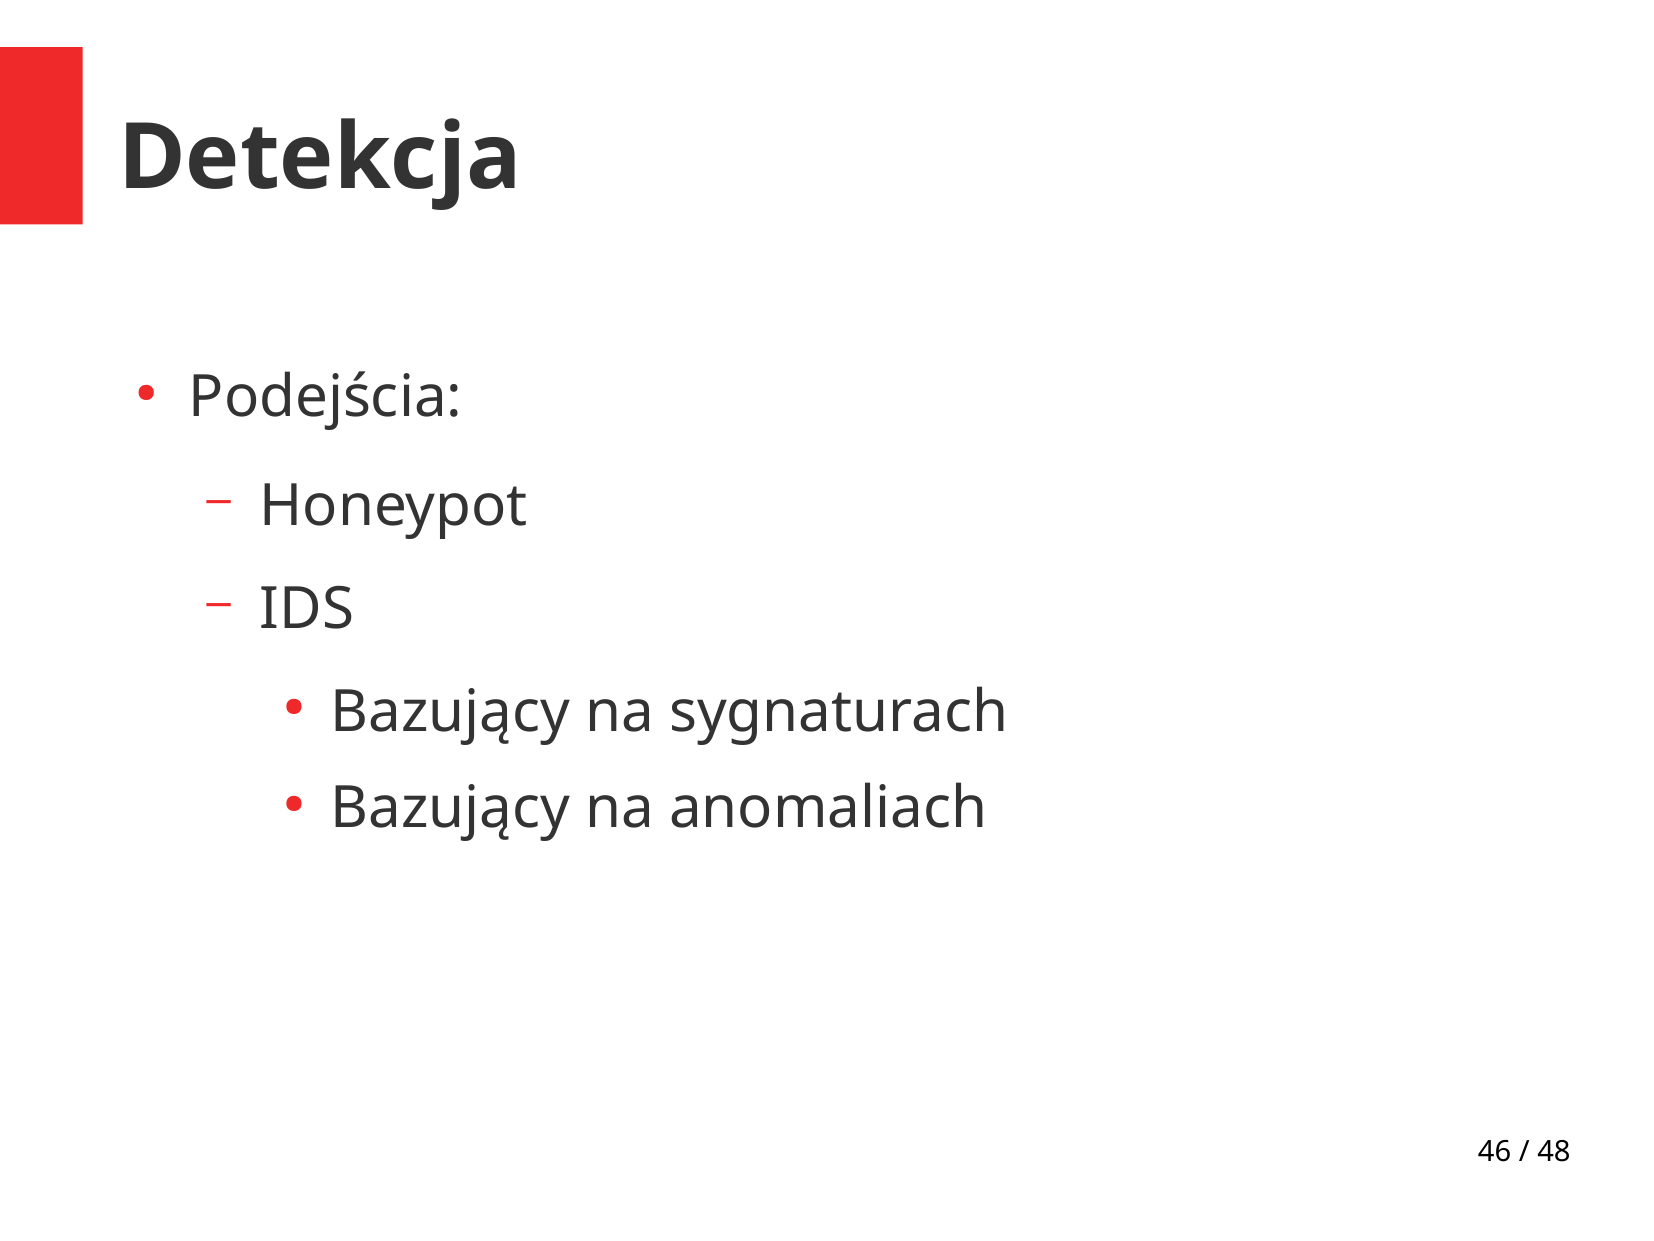

# Detekcja
Podejścia:
Honeypot
IDS
Bazujący na sygnaturach
Bazujący na anomaliach
46